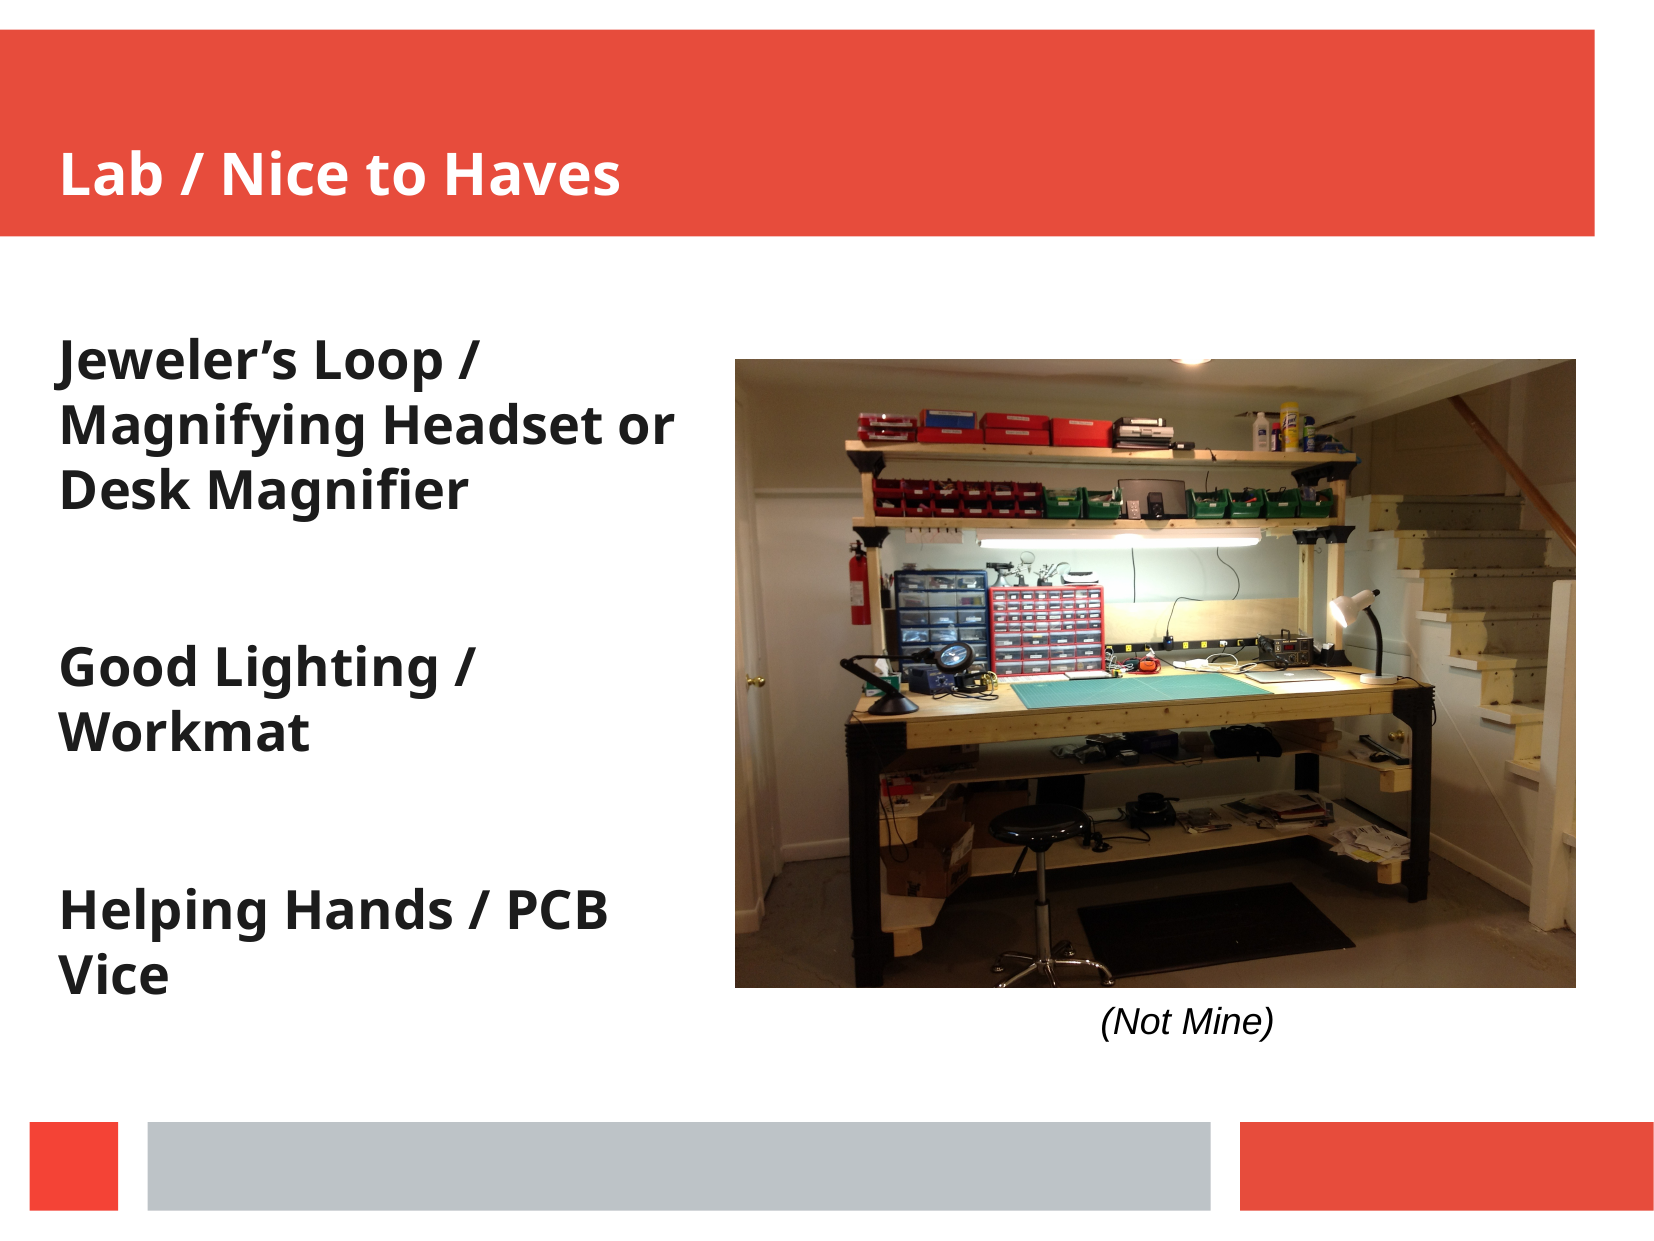

# Lab / Nice to Haves
Jeweler’s Loop / Magnifying Headset or Desk Magnifier
Good Lighting / Workmat
Helping Hands / PCB Vice
(Not Mine)